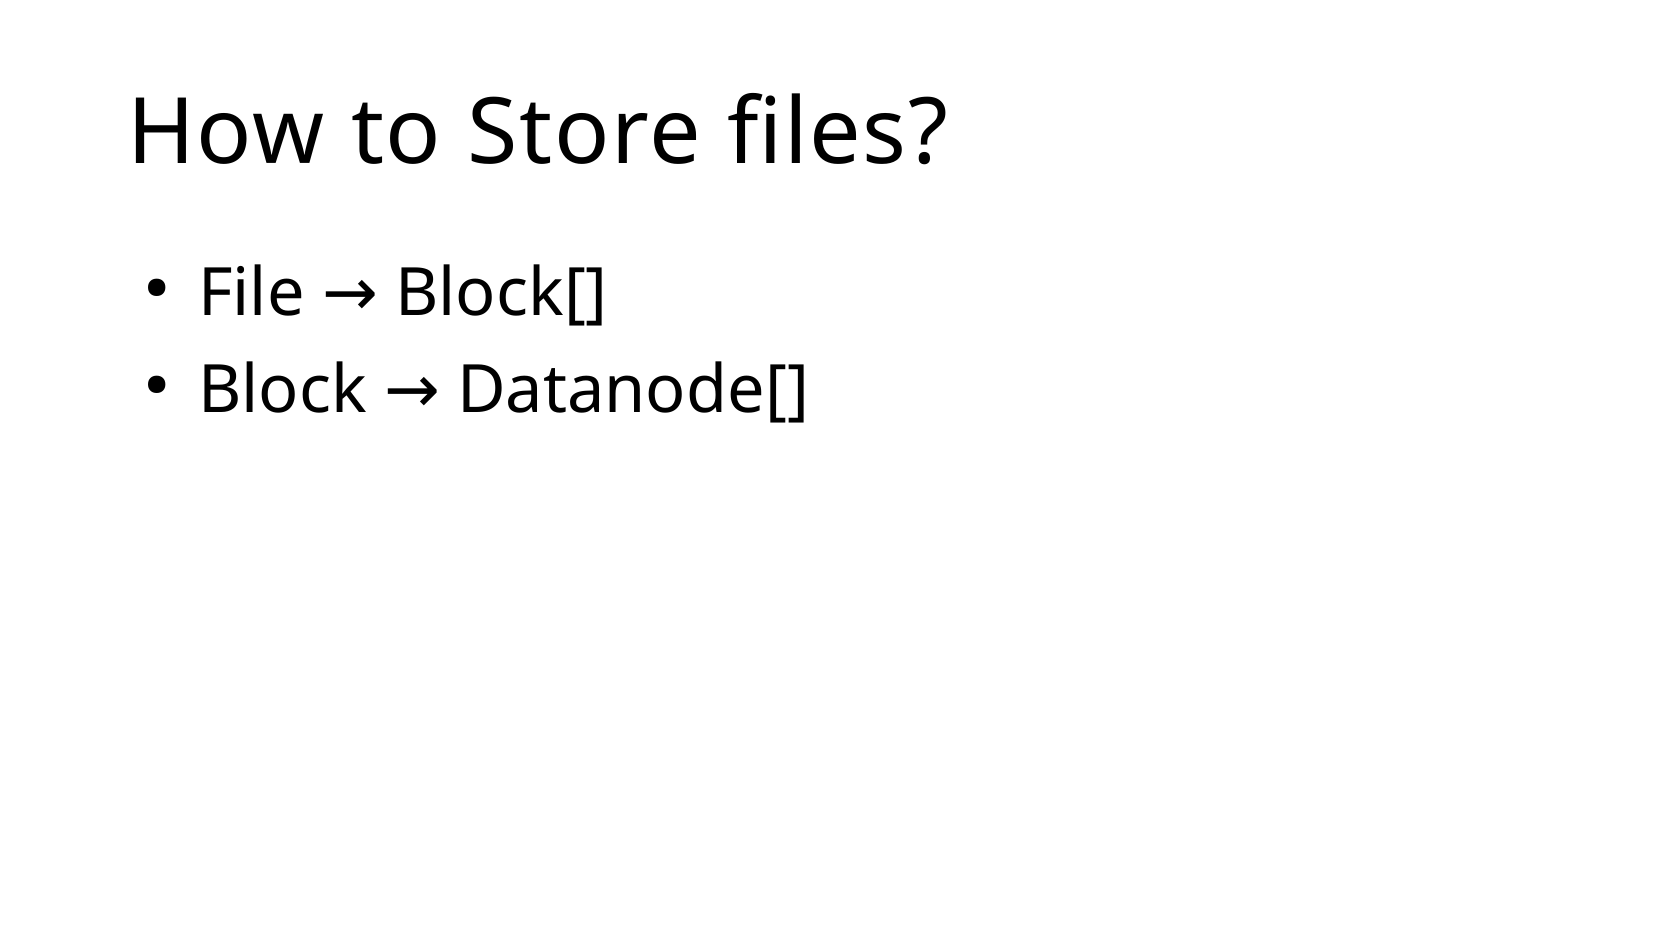

# How to Store files?
File → Block[]
Block → Datanode[]